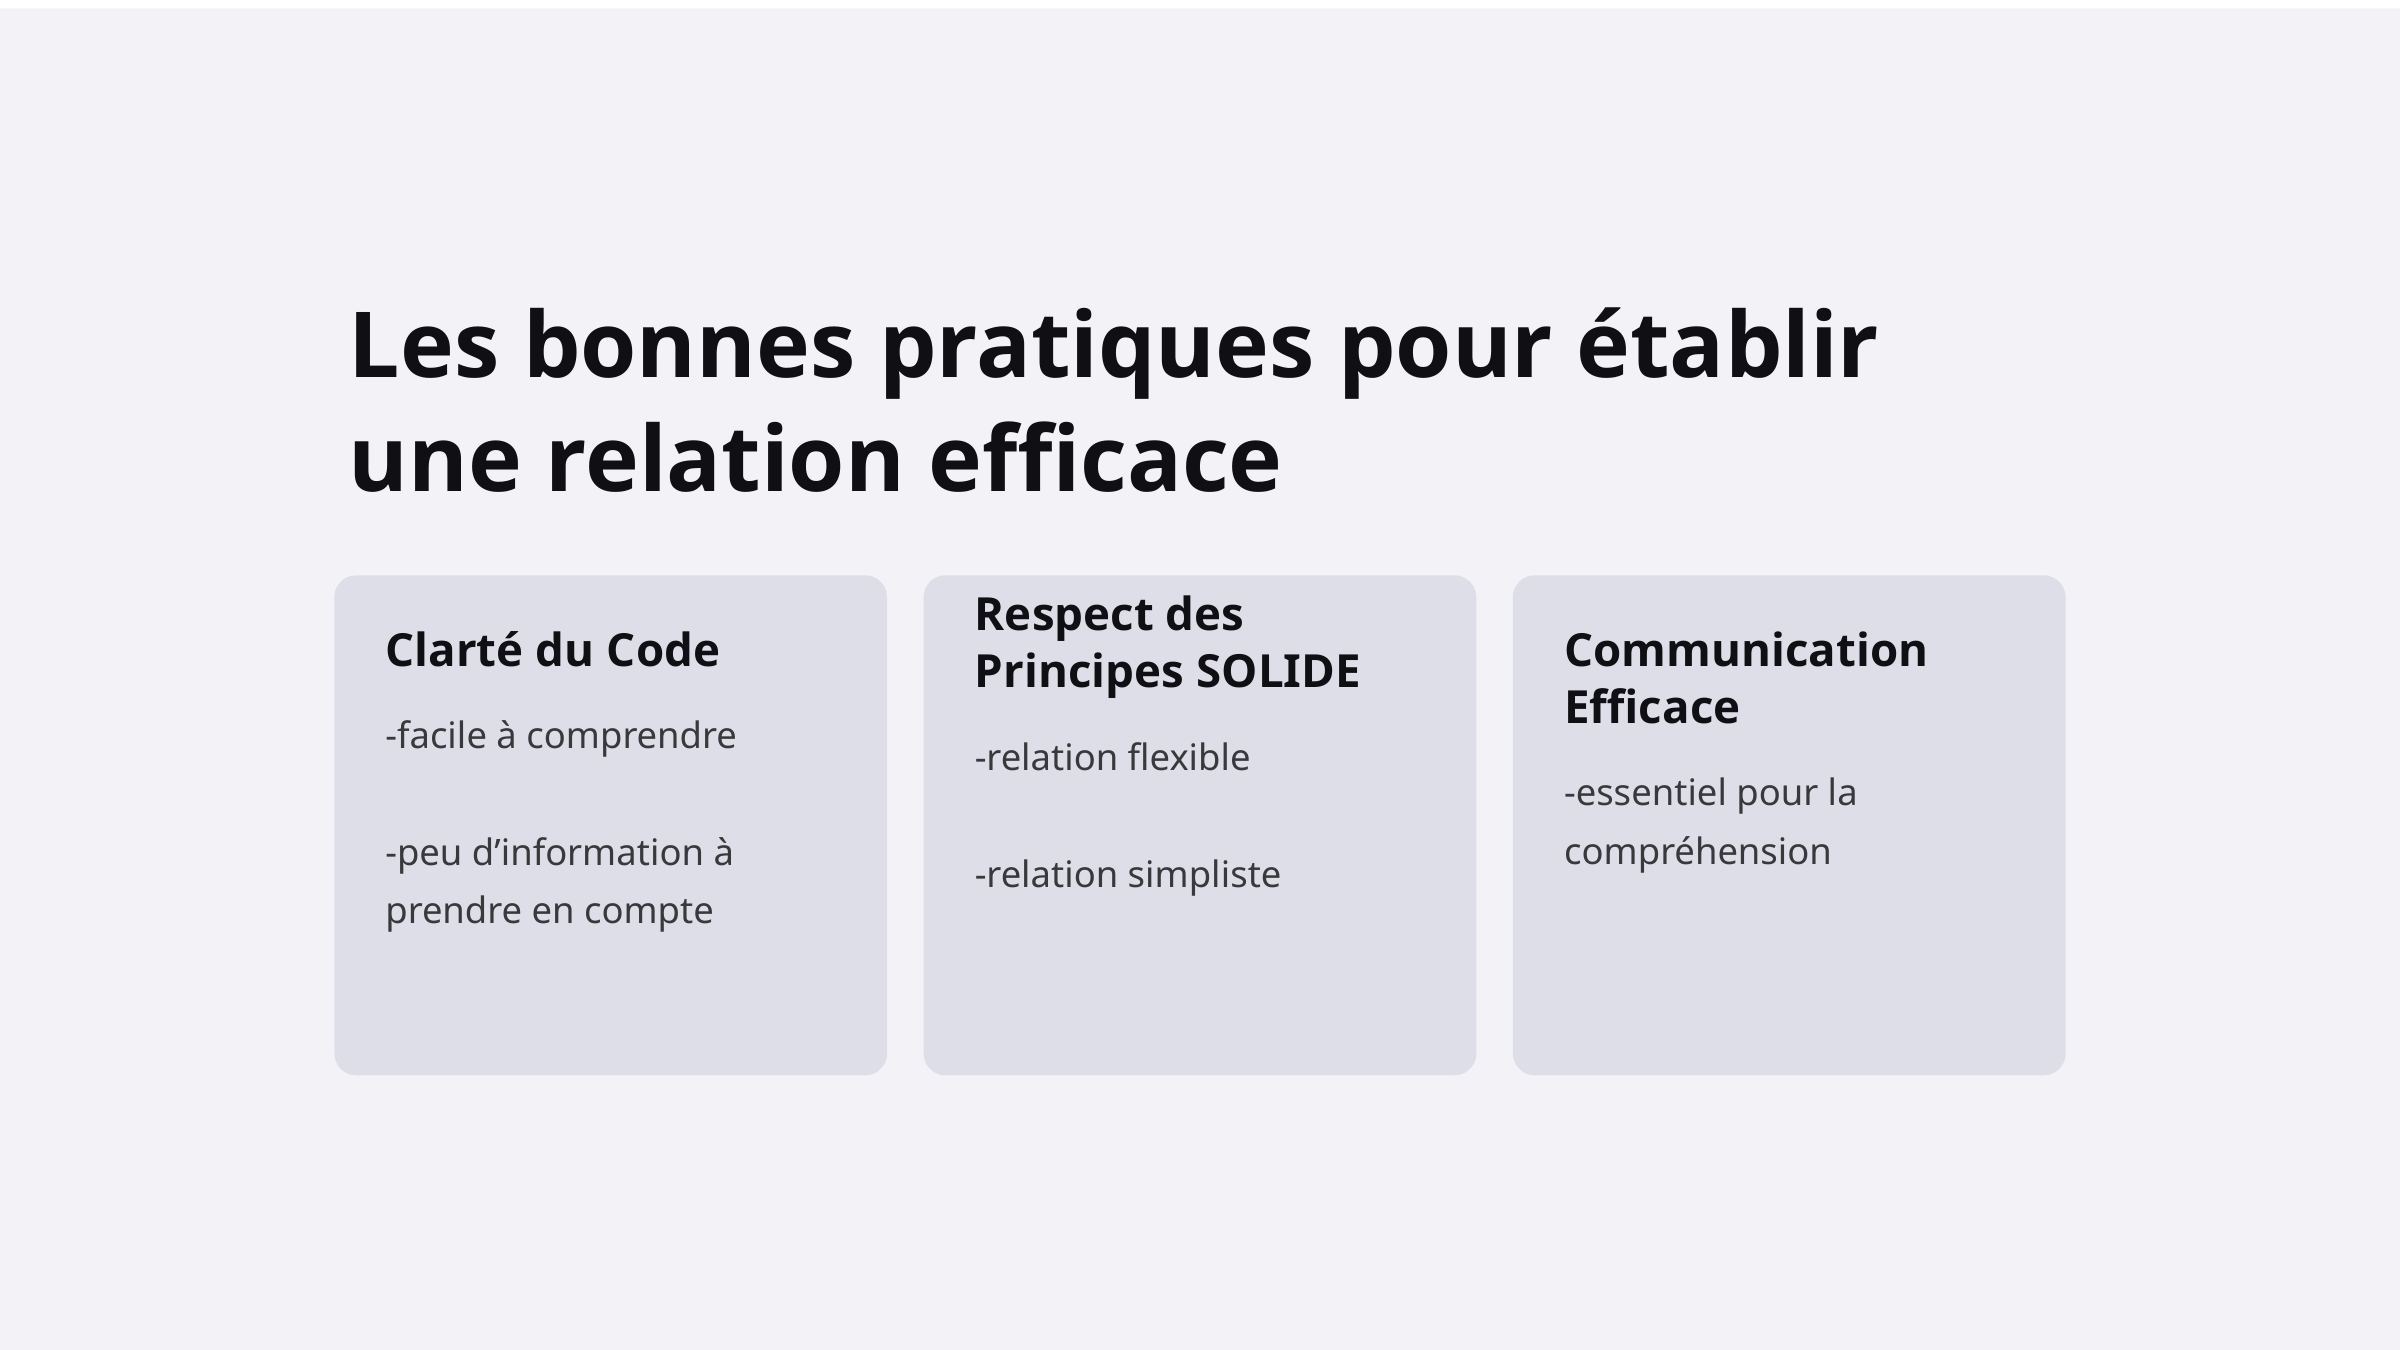

Les bonnes pratiques pour établir une relation efficace
Respect des Principes SOLIDE
Clarté du Code
Communication Efficace
-facile à comprendre
-peu d’information à prendre en compte
-relation flexible
-relation simpliste
-essentiel pour la compréhension